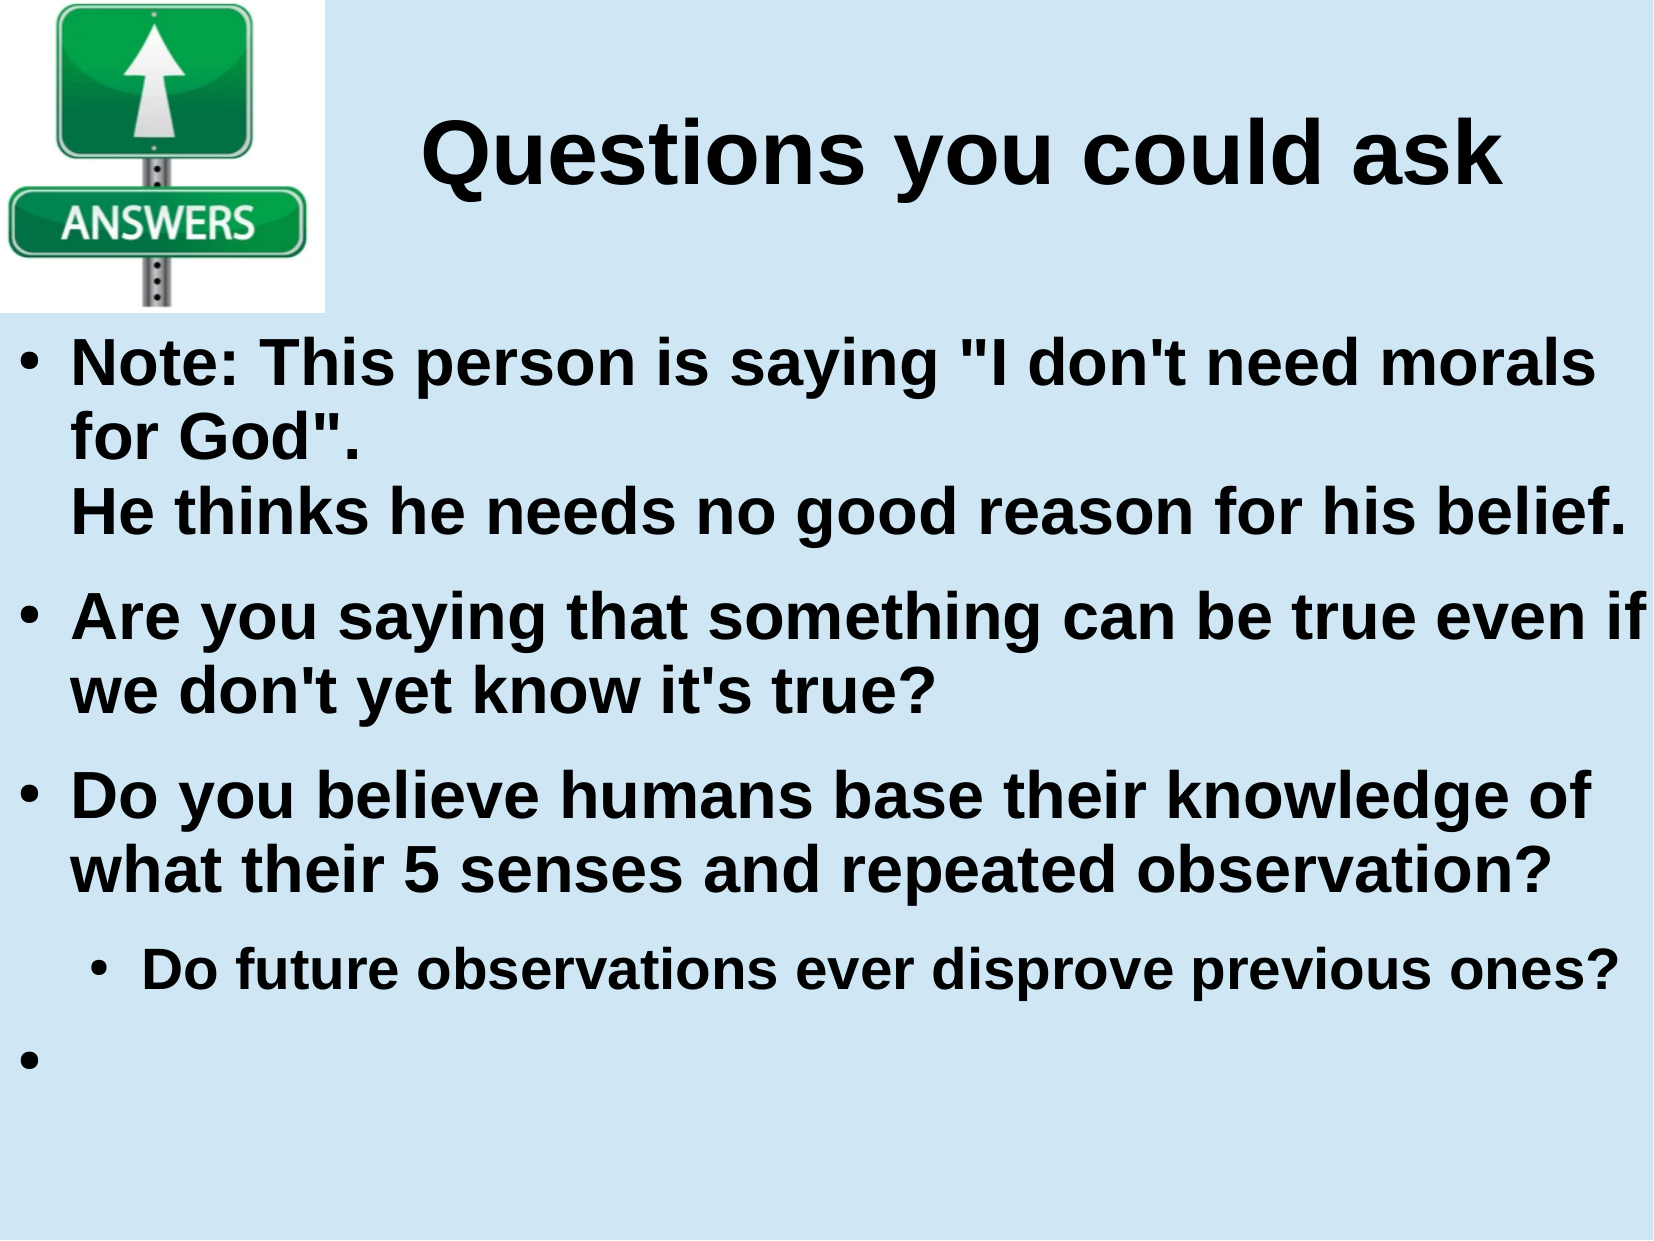

# Questions you could ask
Note: This person is saying "I don't need morals for God".
He thinks he needs no good reason for his belief.
Are you saying that something can be true even if we don't yet know it's true?
Do you believe humans base their knowledge of what their 5 senses and repeated observation?
Do future observations ever disprove previous ones?